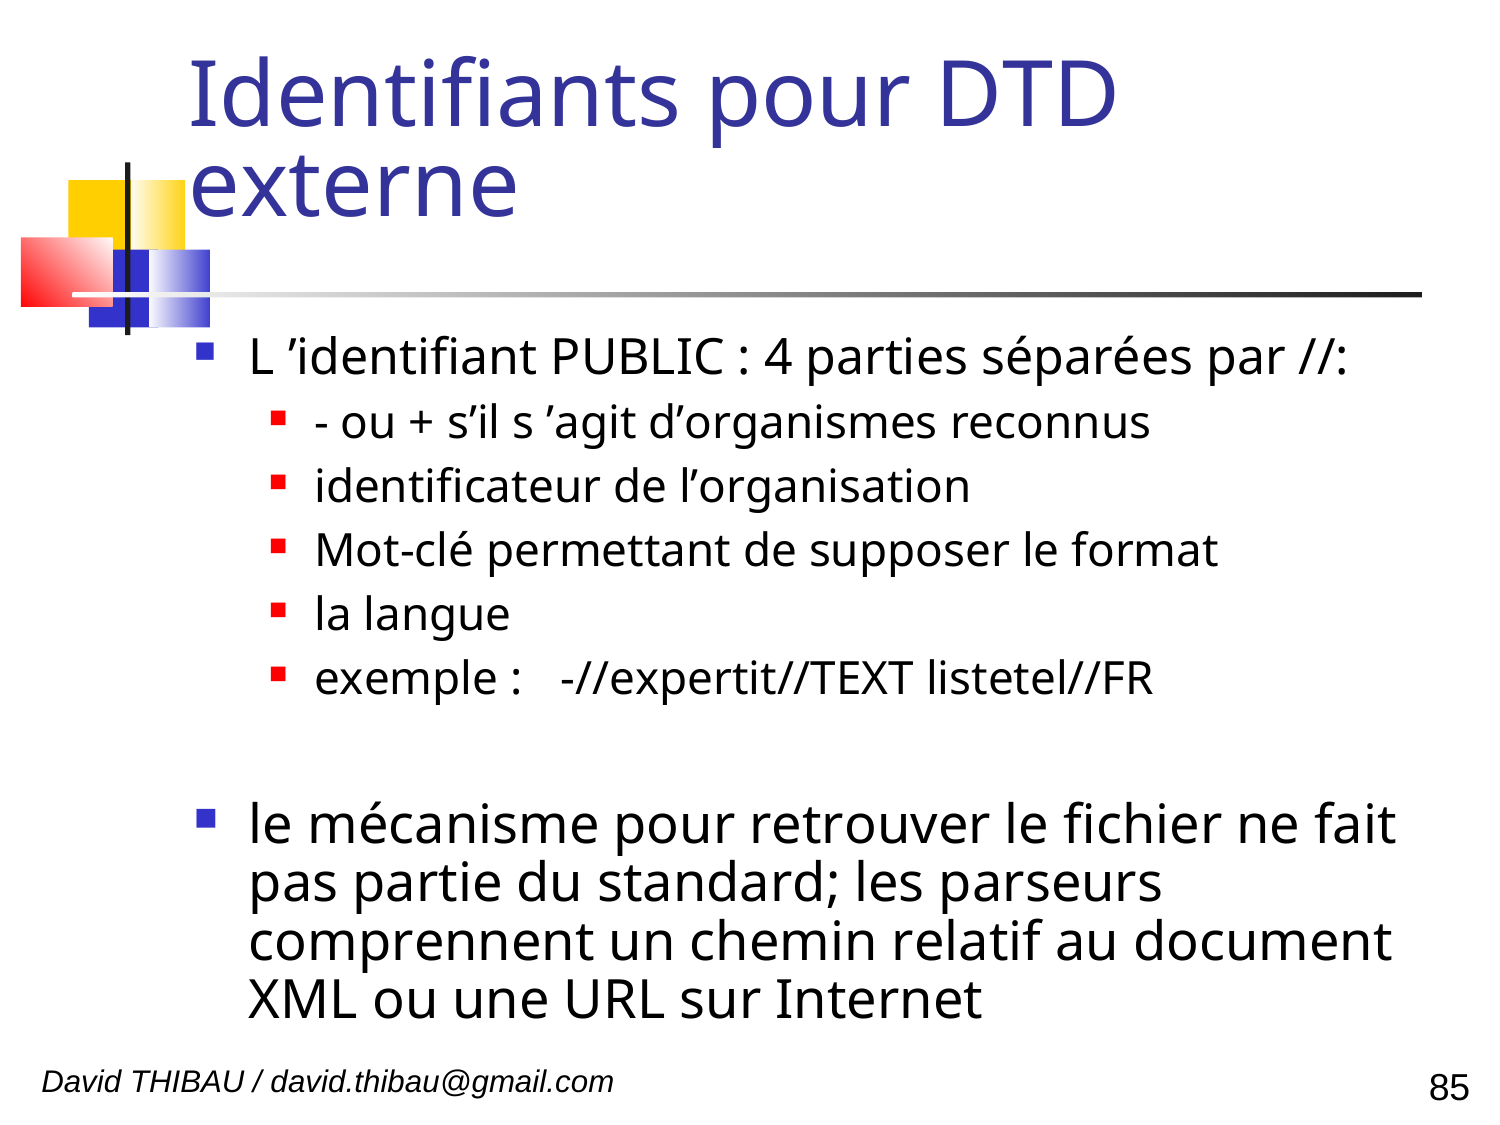

# Identifiants pour DTD externe
L ’identifiant PUBLIC : 4 parties séparées par //:
- ou + s’il s ’agit d’organismes reconnus
identificateur de l’organisation
Mot-clé permettant de supposer le format
la langue
exemple : 	-//expertit//TEXT listetel//FR
le mécanisme pour retrouver le fichier ne fait pas partie du standard; les parseurs comprennent un chemin relatif au document XML ou une URL sur Internet